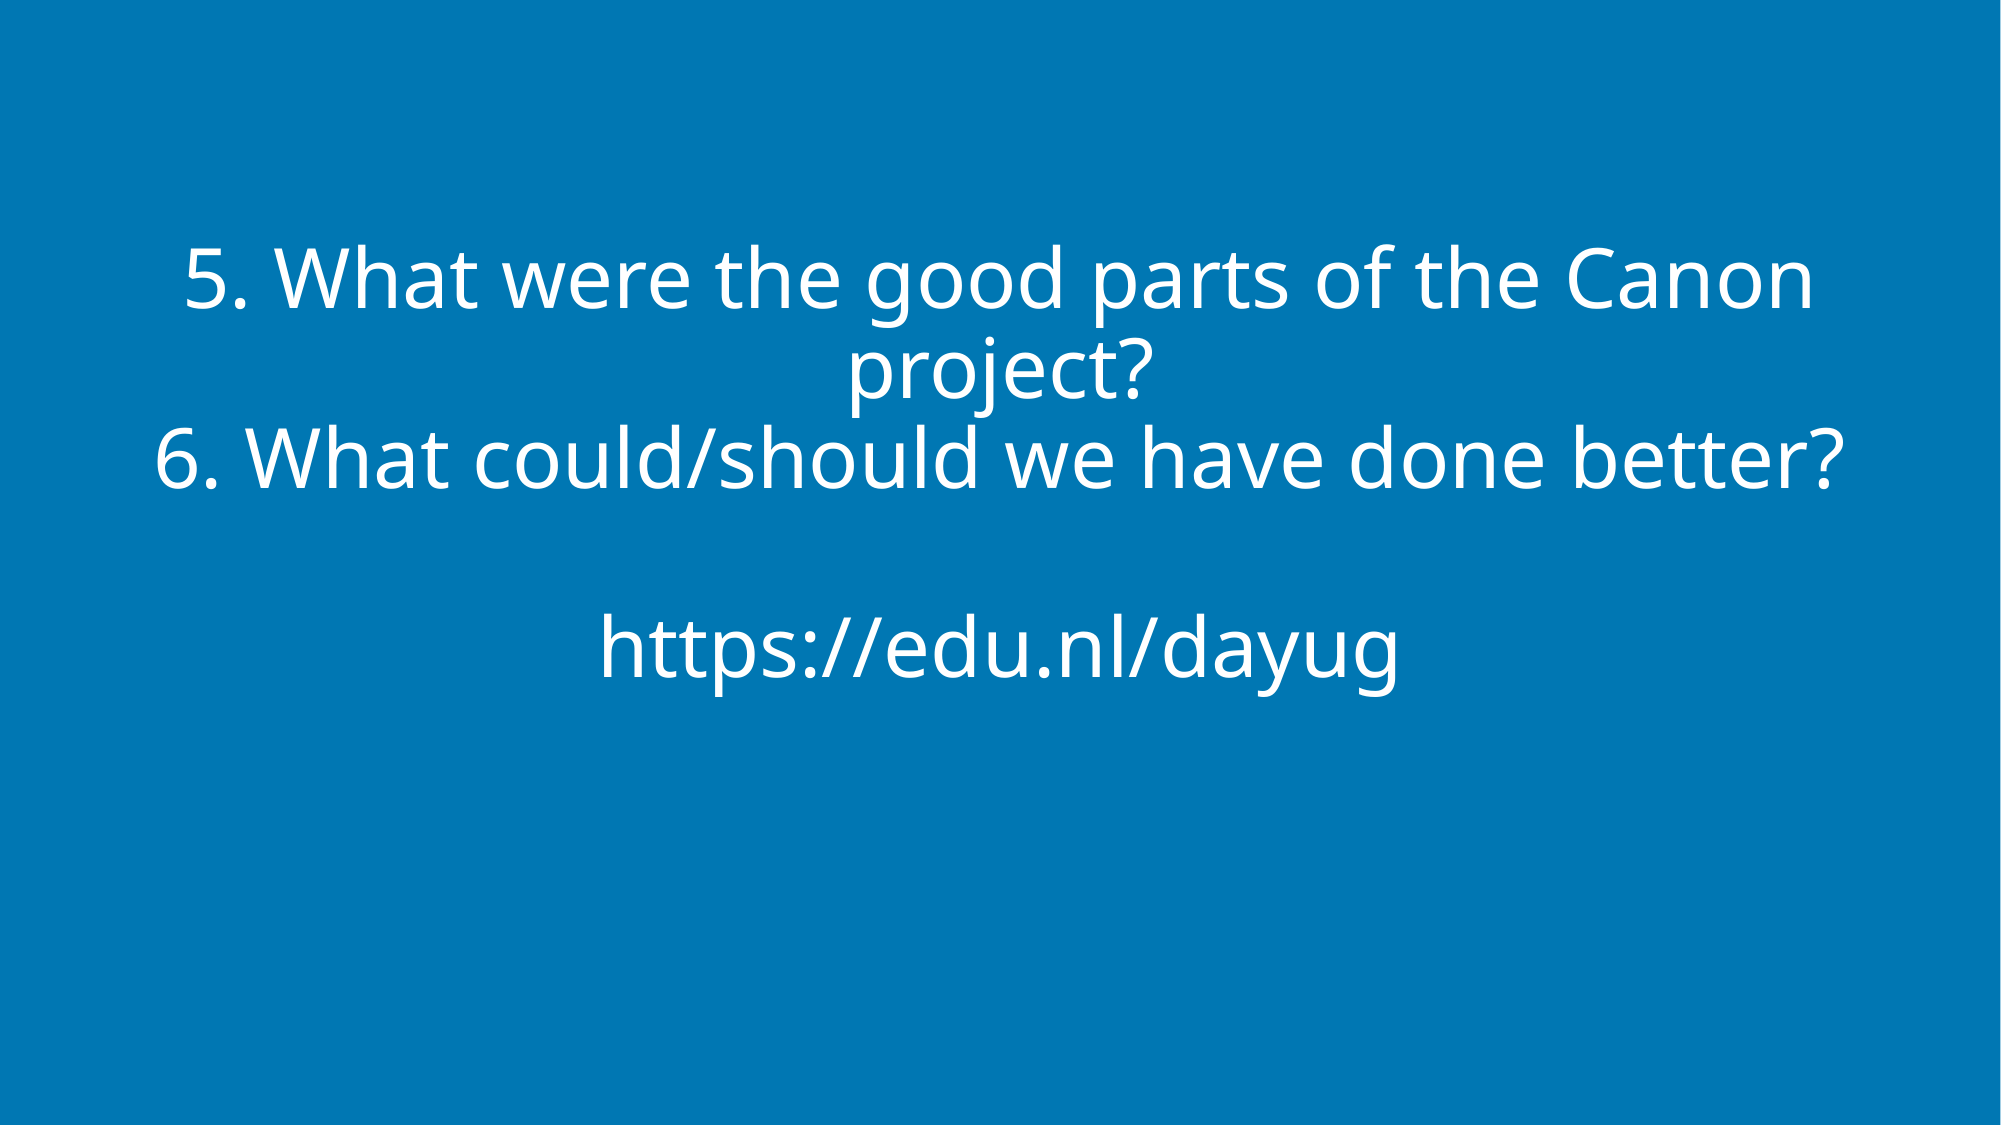

# 5. What were the good parts of the Canon project?
6. What could/should we have done better?
https://edu.nl/dayug